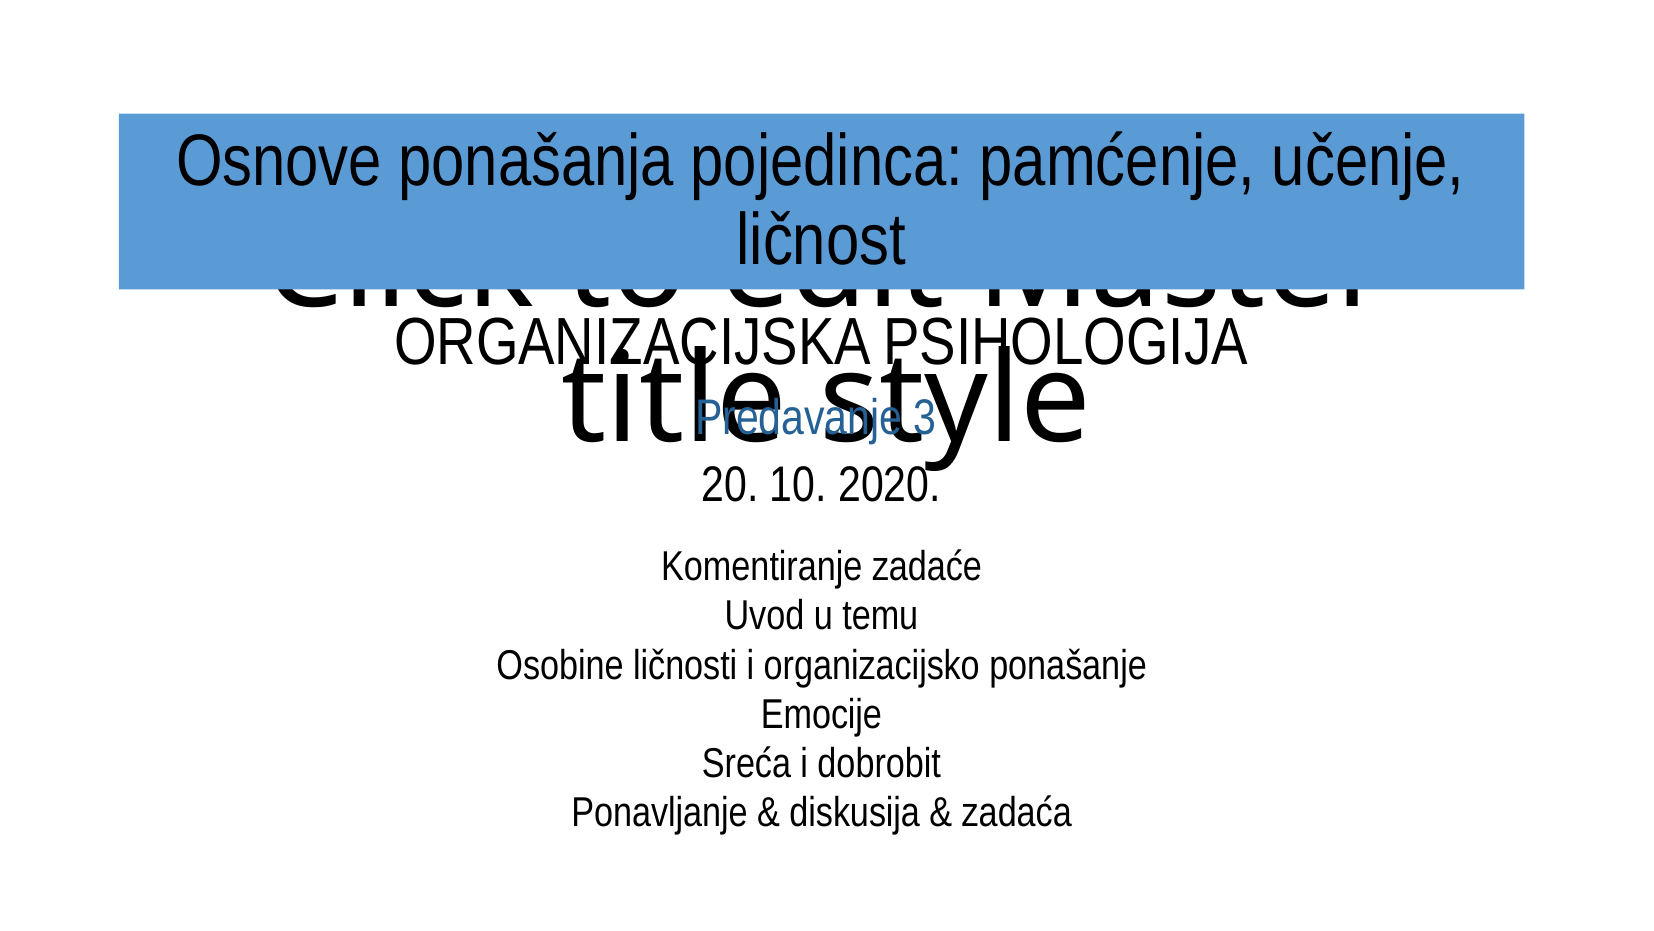

Osnove ponašanja pojedinca: pamćenje, učenje, ličnost
ORGANIZACIJSKA PSIHOLOGIJA
Predavanje 3
20. 10. 2020.
Komentiranje zadaće
Uvod u temu
Osobine ličnosti i organizacijsko ponašanje
Emocije
Sreća i dobrobit
Ponavljanje & diskusija & zadaća